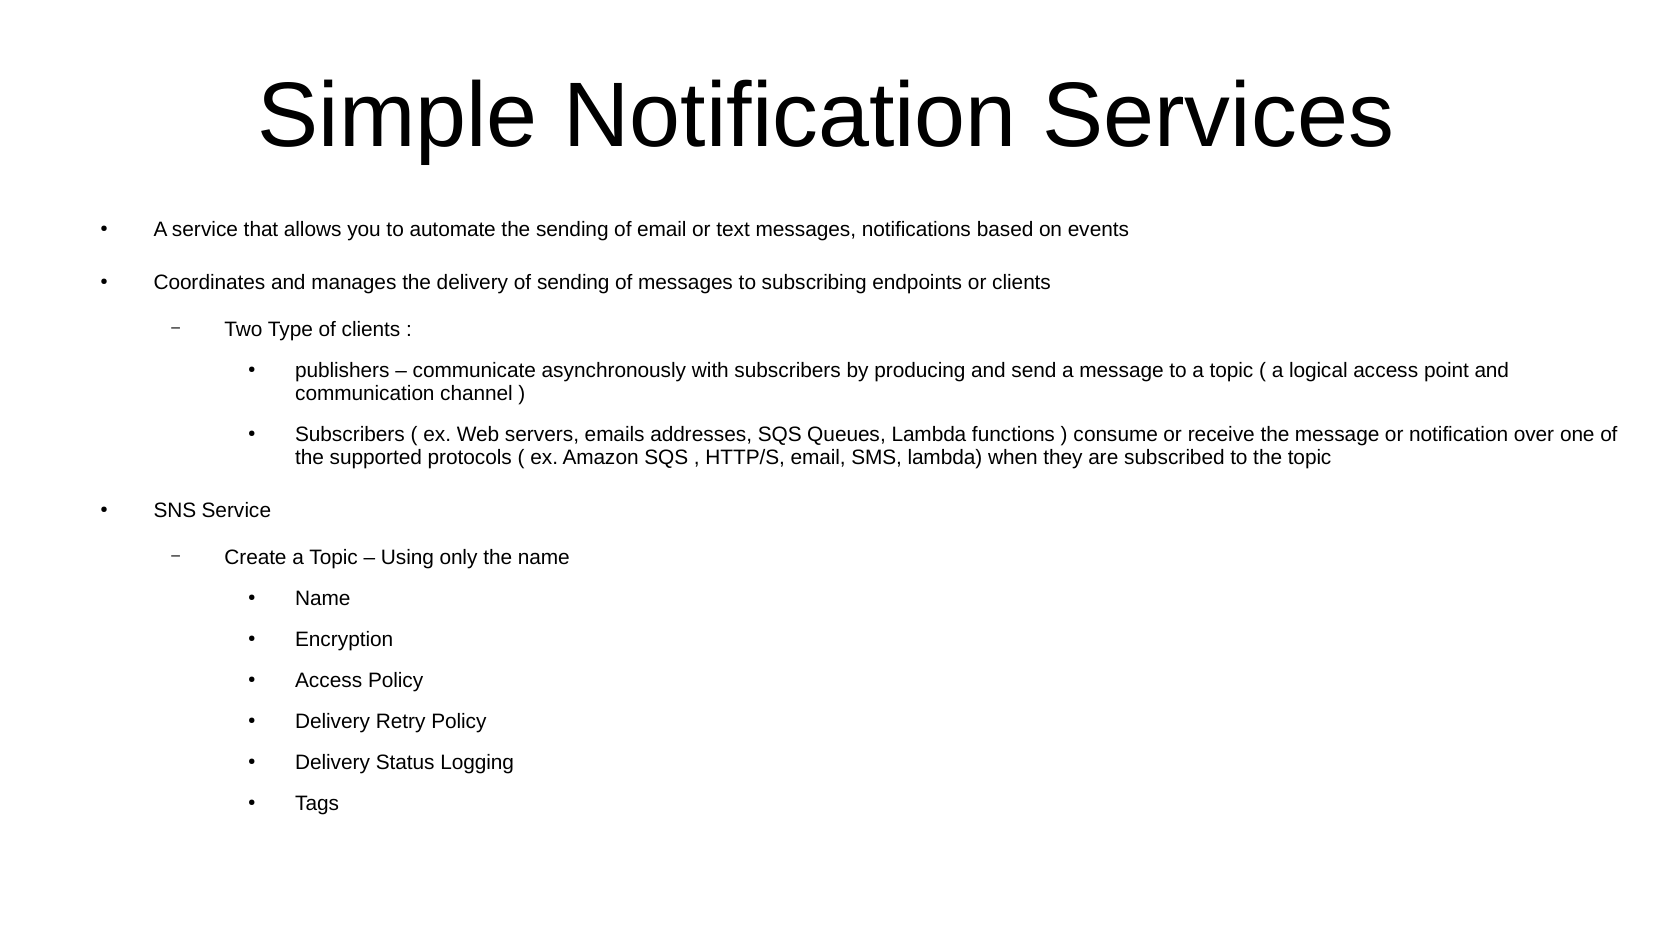

# Simple Notification Services
A service that allows you to automate the sending of email or text messages, notifications based on events
Coordinates and manages the delivery of sending of messages to subscribing endpoints or clients
Two Type of clients :
publishers – communicate asynchronously with subscribers by producing and send a message to a topic ( a logical access point and communication channel )
Subscribers ( ex. Web servers, emails addresses, SQS Queues, Lambda functions ) consume or receive the message or notification over one of the supported protocols ( ex. Amazon SQS , HTTP/S, email, SMS, lambda) when they are subscribed to the topic
SNS Service
Create a Topic – Using only the name
Name
Encryption
Access Policy
Delivery Retry Policy
Delivery Status Logging
Tags